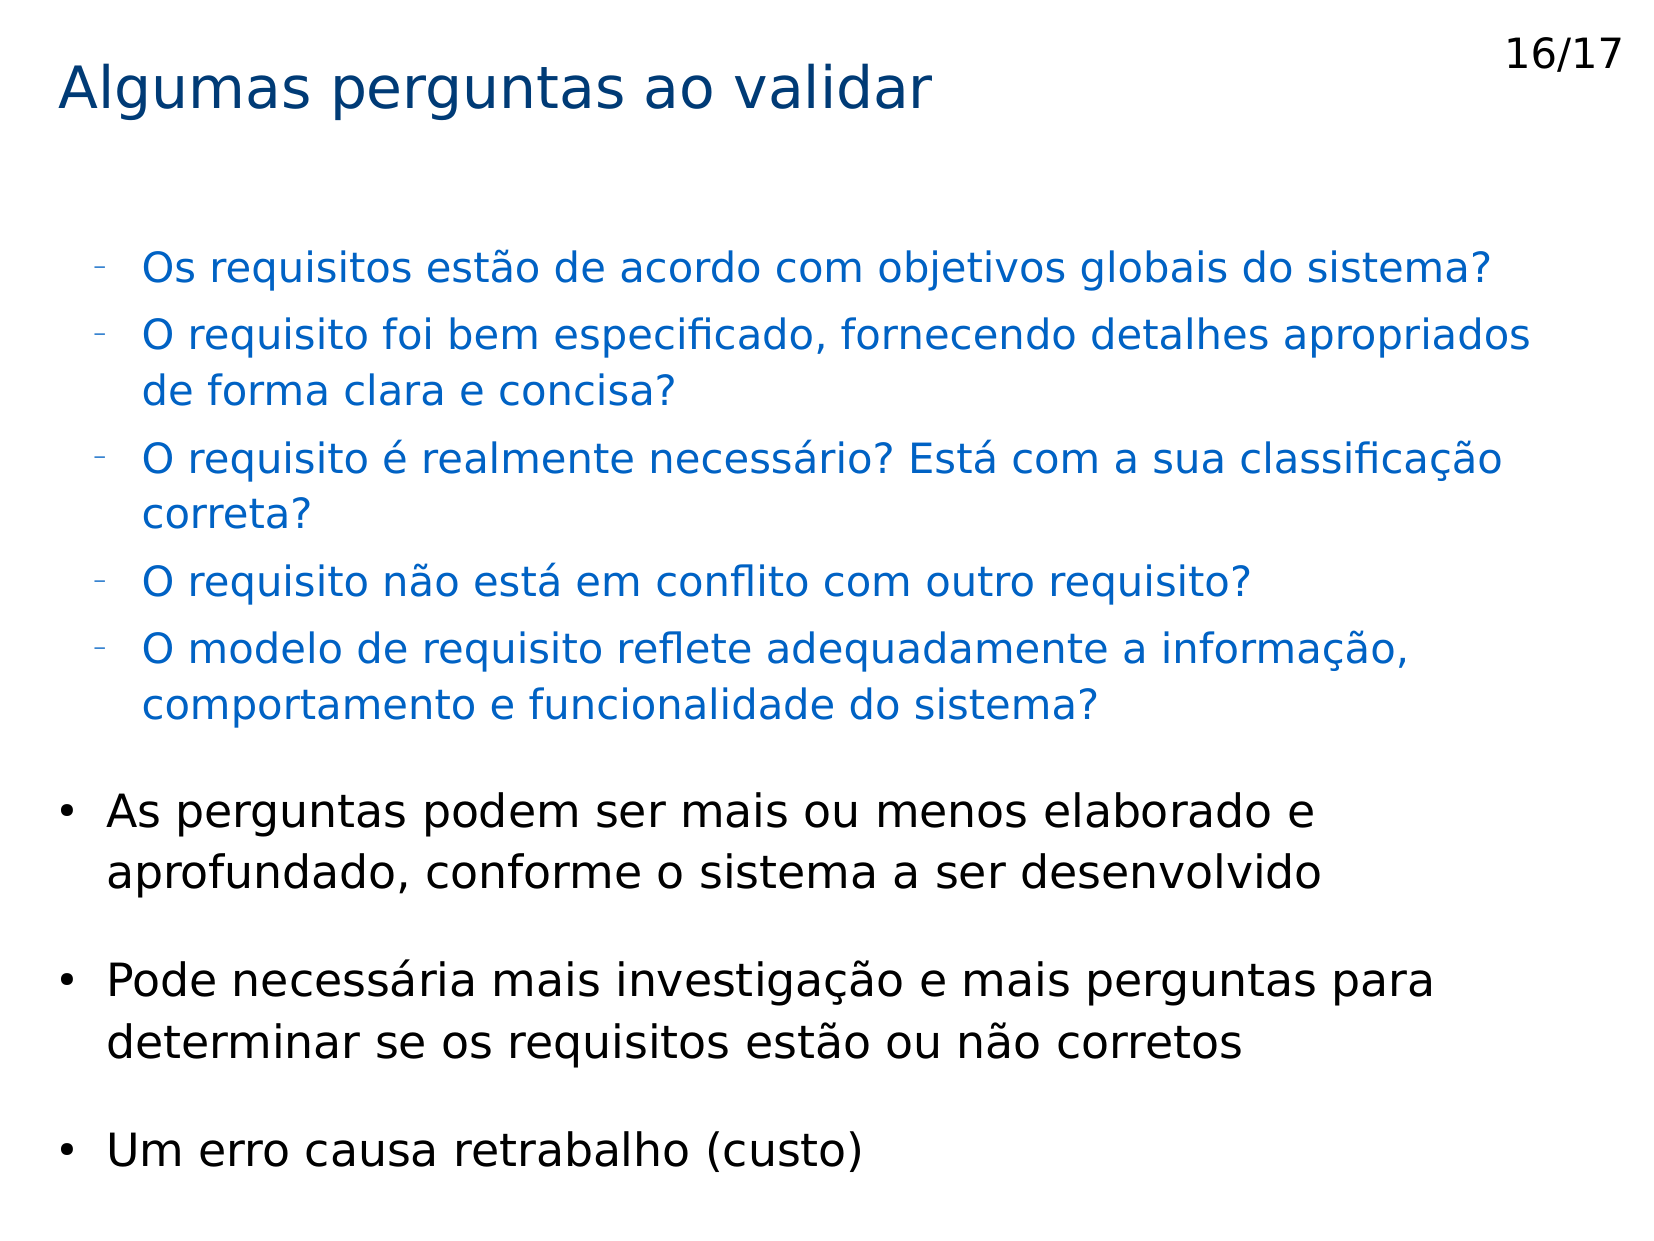

# Algumas perguntas ao validar
16
Os requisitos estão de acordo com objetivos globais do sistema?
O requisito foi bem especificado, fornecendo detalhes apropriados de forma clara e concisa?
O requisito é realmente necessário? Está com a sua classificação correta?
O requisito não está em conflito com outro requisito?
O modelo de requisito reflete adequadamente a informação, comportamento e funcionalidade do sistema?
As perguntas podem ser mais ou menos elaborado e aprofundado, conforme o sistema a ser desenvolvido
Pode necessária mais investigação e mais perguntas para determinar se os requisitos estão ou não corretos
Um erro causa retrabalho (custo)